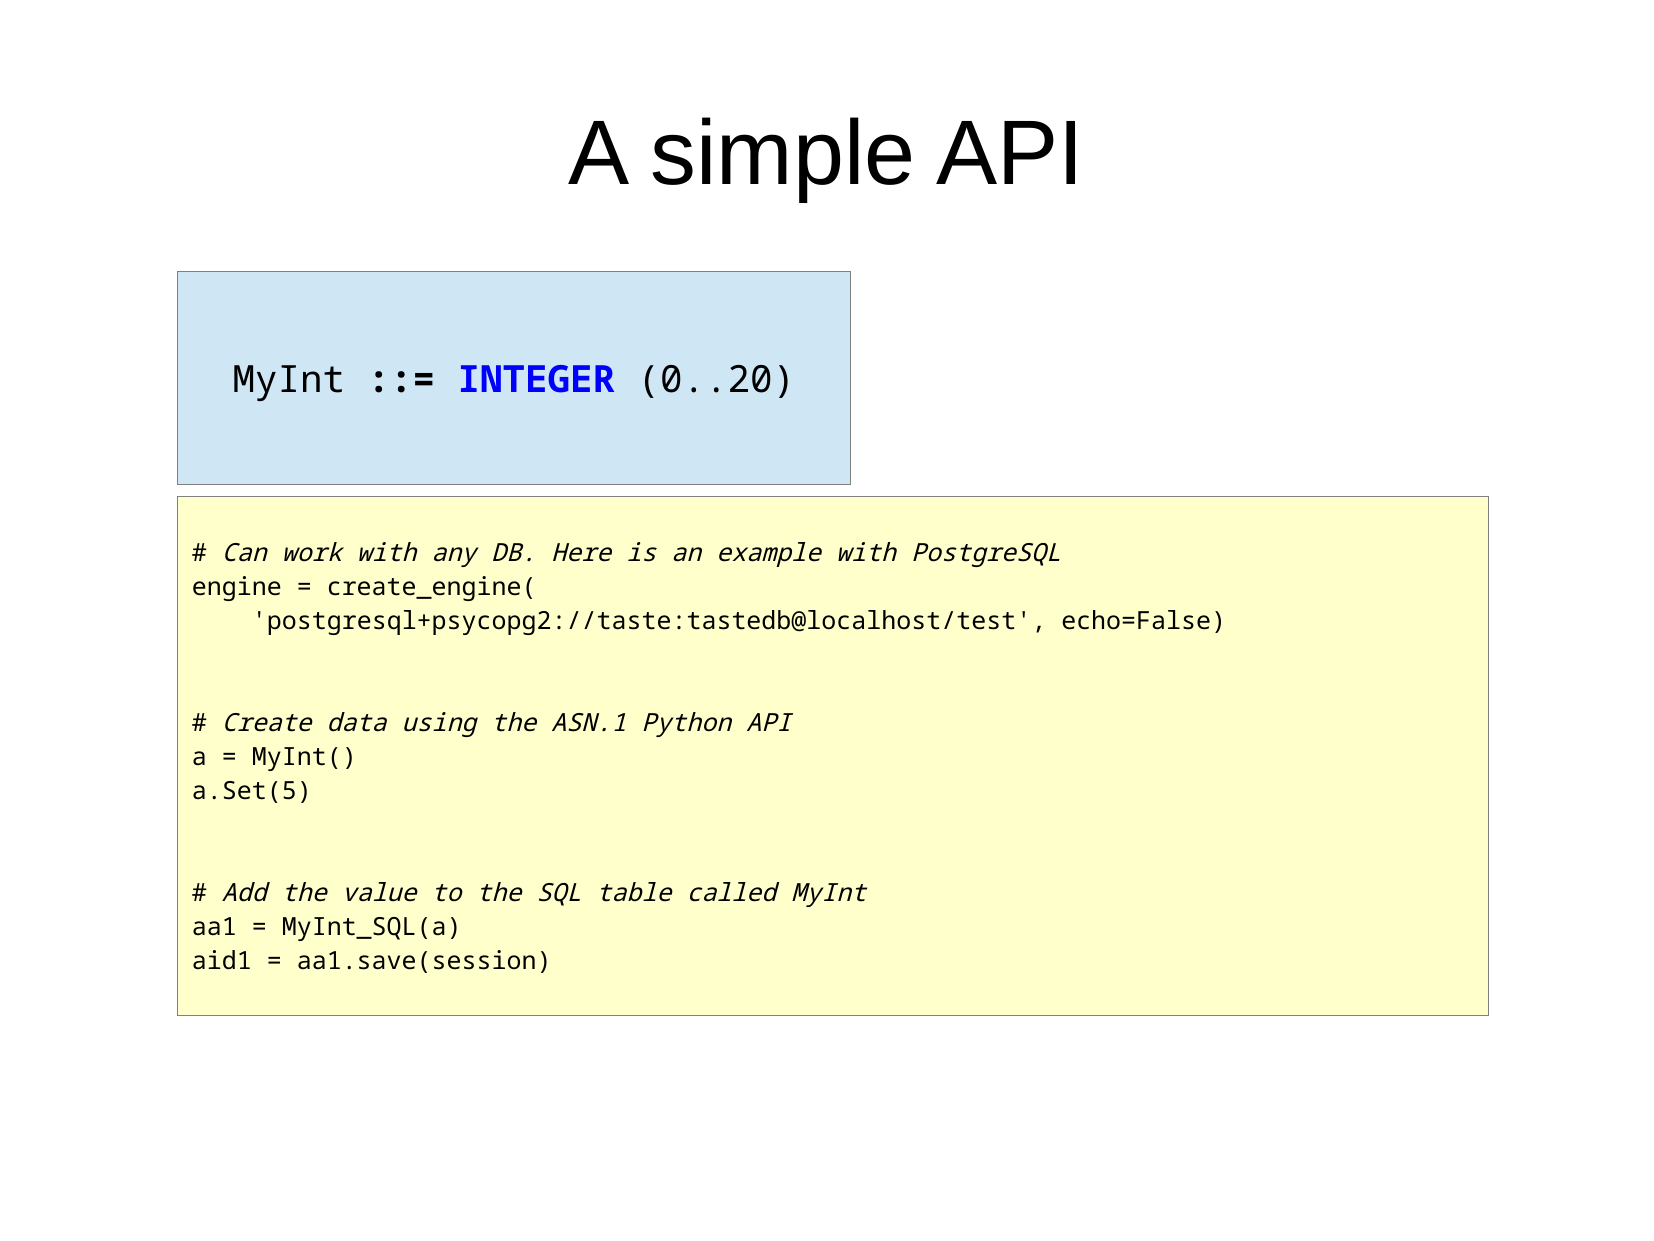

# A simple API
MyInt ::= INTEGER (0..20)
# Can work with any DB. Here is an example with PostgreSQL
engine = create_engine(
 'postgresql+psycopg2://taste:tastedb@localhost/test', echo=False)
# Create data using the ASN.1 Python API
a = MyInt()
a.Set(5)
# Add the value to the SQL table called MyInt
aa1 = MyInt_SQL(a)
aid1 = aa1.save(session)